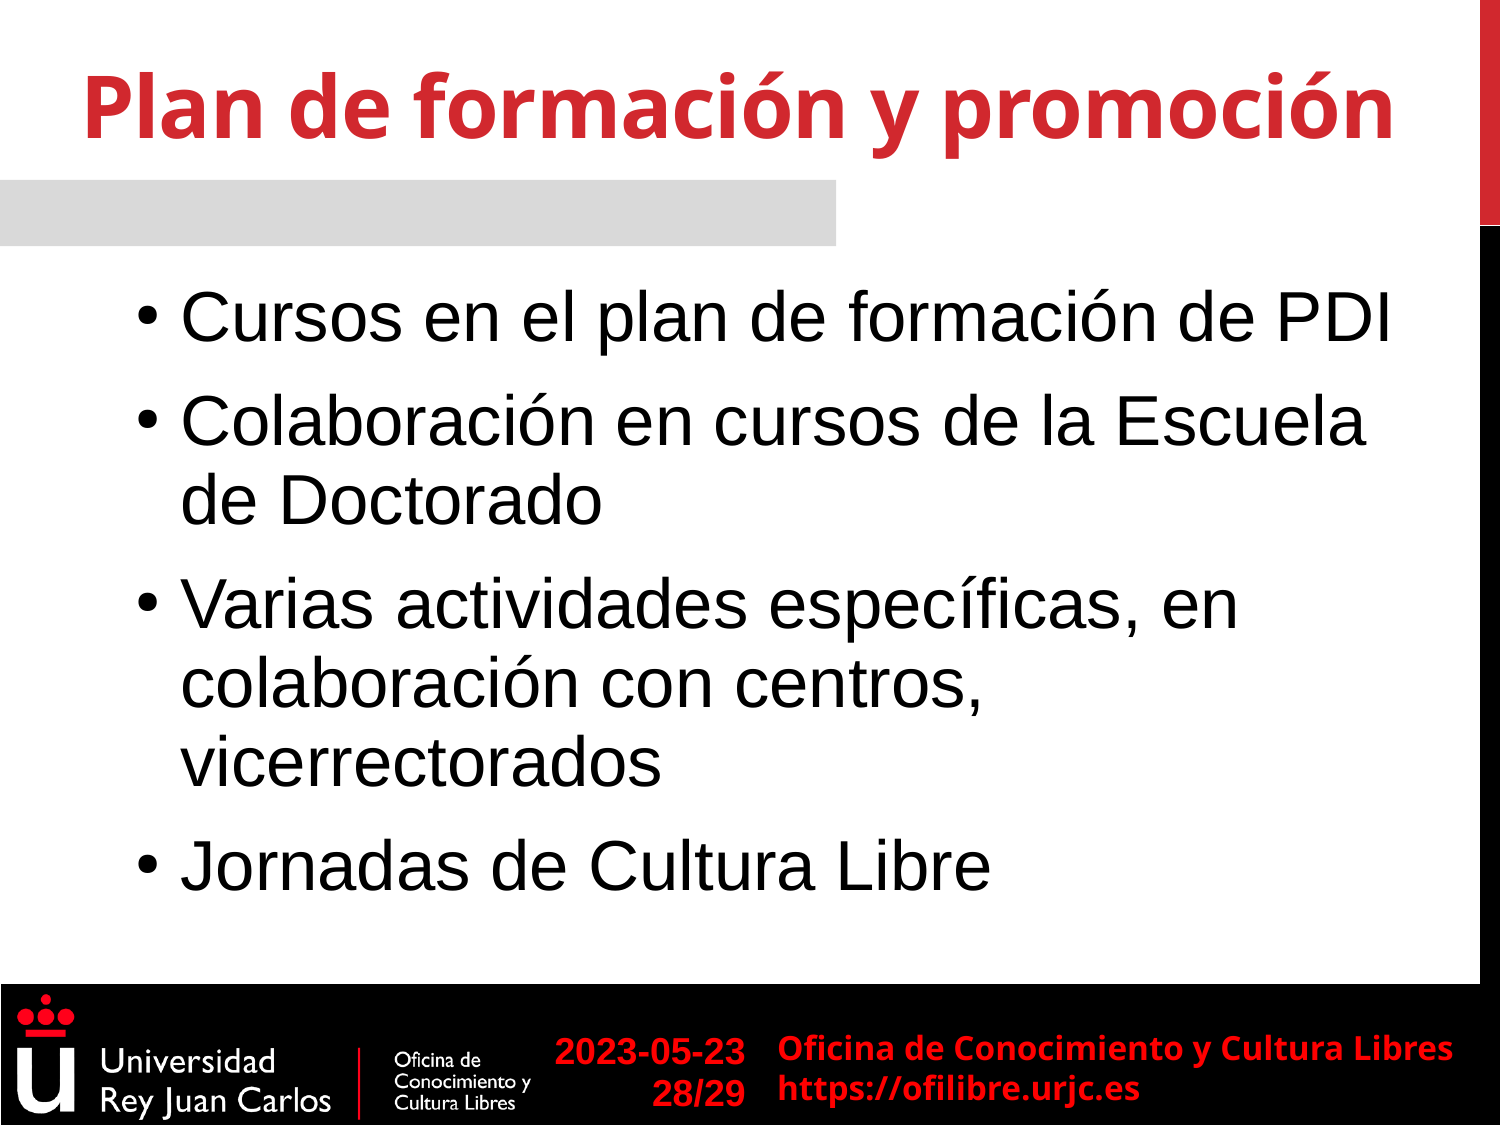

Plan de formación y promoción
# Cursos en el plan de formación de PDI
Colaboración en cursos de la Escuela de Doctorado
Varias actividades específicas, en colaboración con centros, vicerrectorados
Jornadas de Cultura Libre